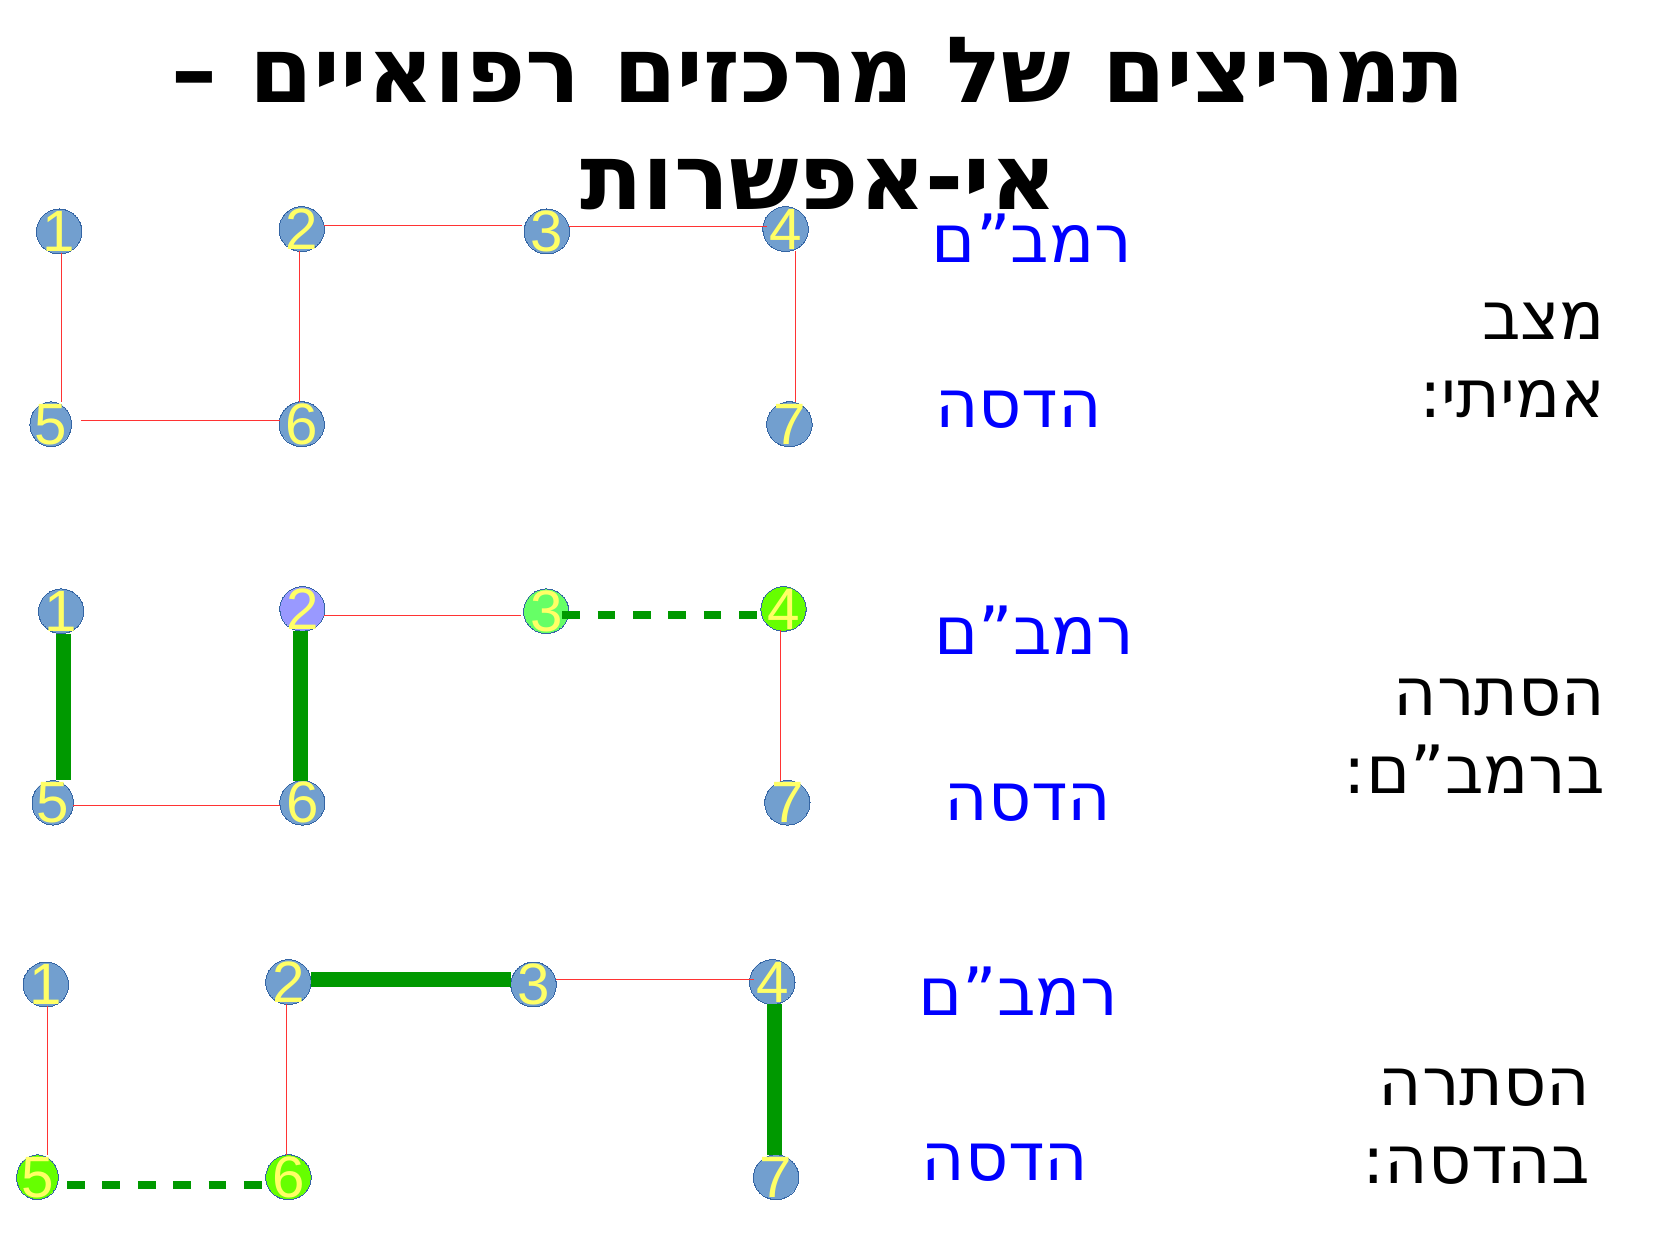

# תמריצים של מרכזים רפואיים – אי-אפשרות
רמב”ם
2
4
1
3
מצב אמיתי:
הדסה
5
6
7
רמב”ם
2
4
1
3
הסתרה ברמב”ם:
הדסה
5
6
7
רמב”ם
2
4
1
3
הסתרה בהדסה:
הדסה
5
6
7